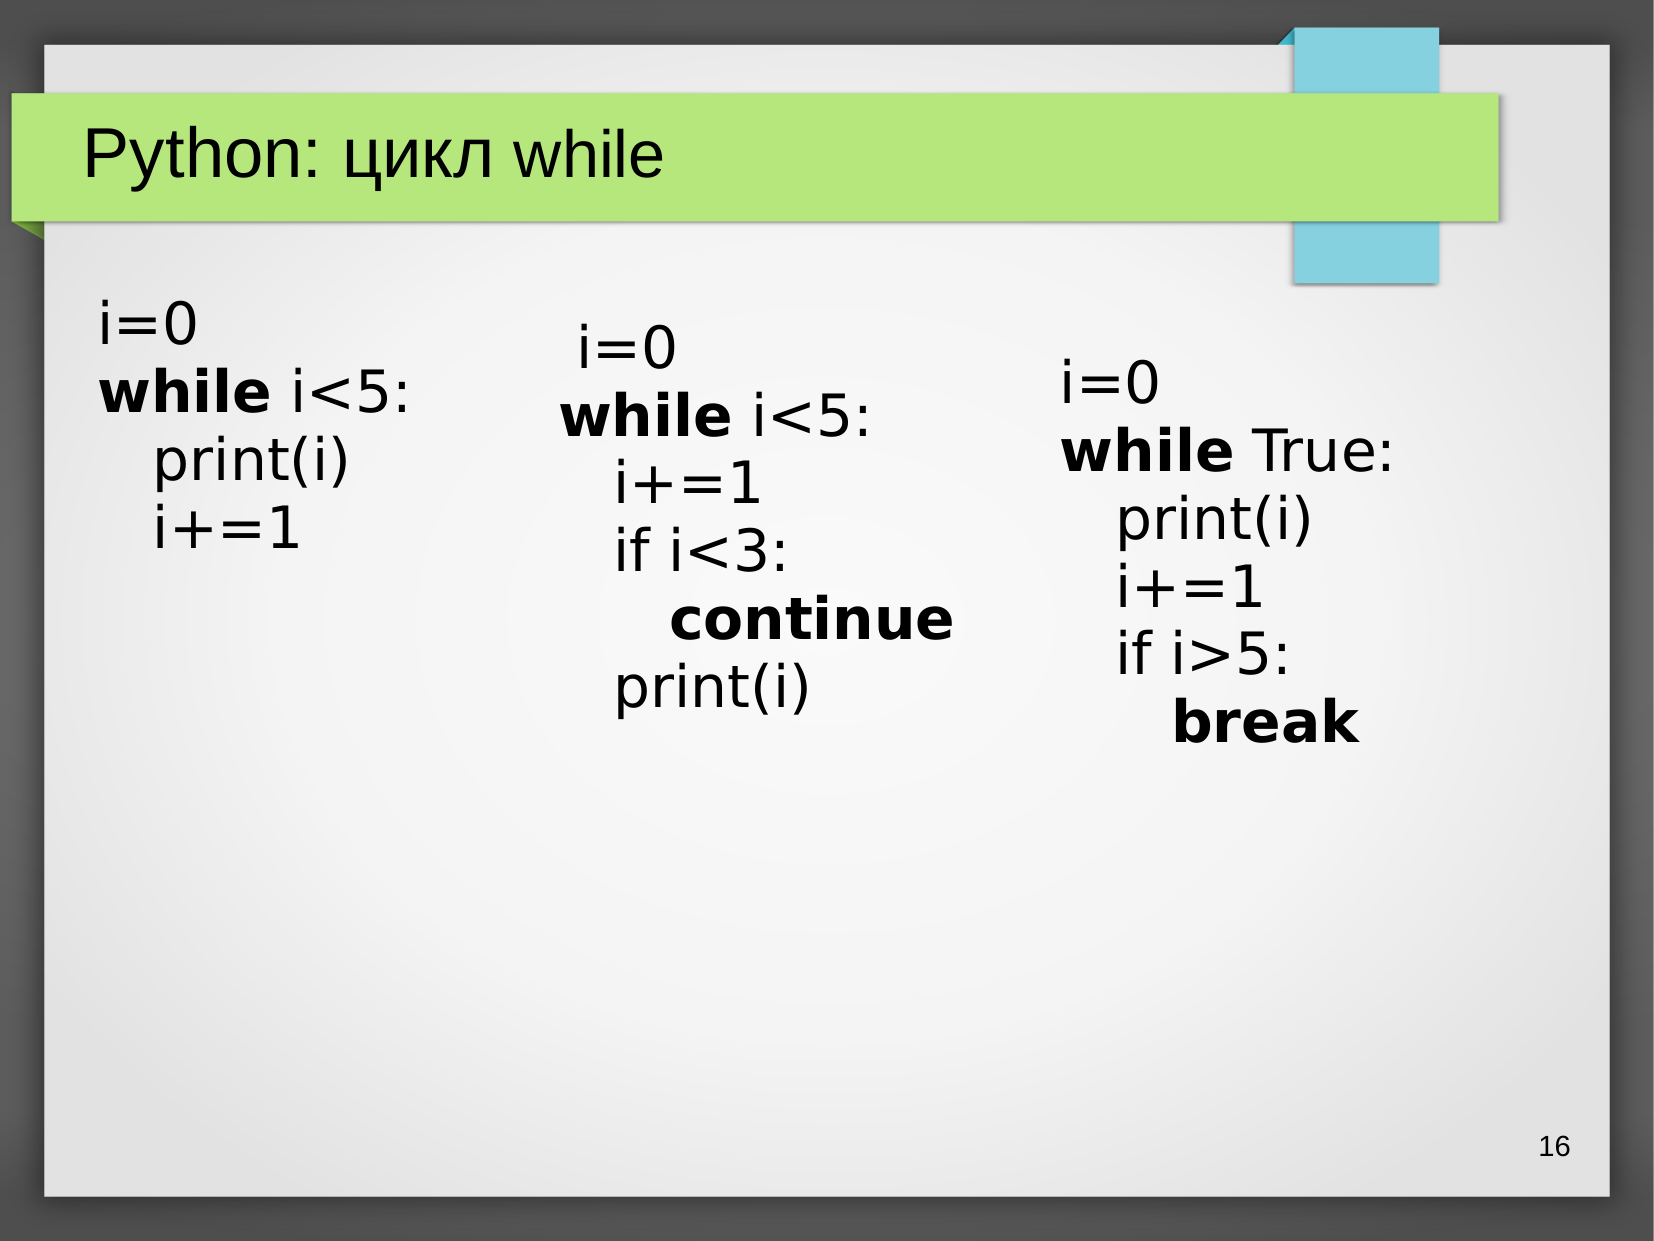

# Python: цикл while
i=0
while i<5:
 print(i)
 i+=1
 i=0
while i<5:
 i+=1
 if i<3:
 continue
 print(i)
i=0
while True:
 print(i)
 i+=1
 if i>5:
 break
16